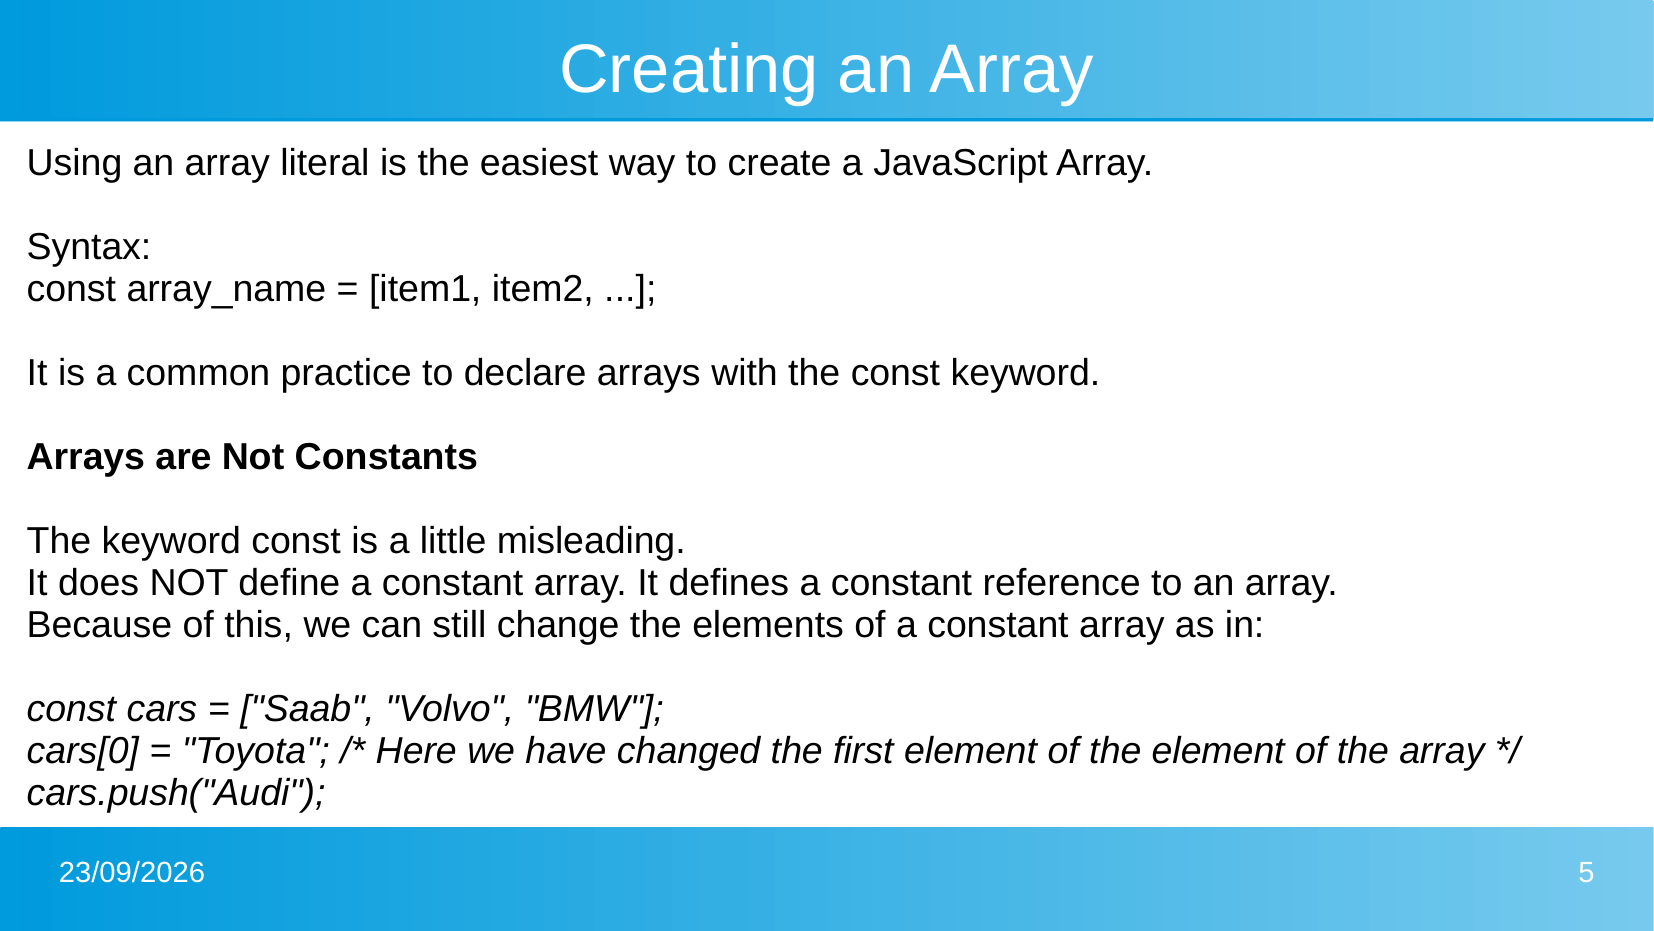

# Creating an Array
Using an array literal is the easiest way to create a JavaScript Array.
Syntax:
const array_name = [item1, item2, ...];
It is a common practice to declare arrays with the const keyword.
Arrays are Not Constants
The keyword const is a little misleading.
It does NOT define a constant array. It defines a constant reference to an array.
Because of this, we can still change the elements of a constant array as in:
const cars = ["Saab", "Volvo", "BMW"];
cars[0] = "Toyota"; /* Here we have changed the first element of the element of the array */
cars.push("Audi");
5